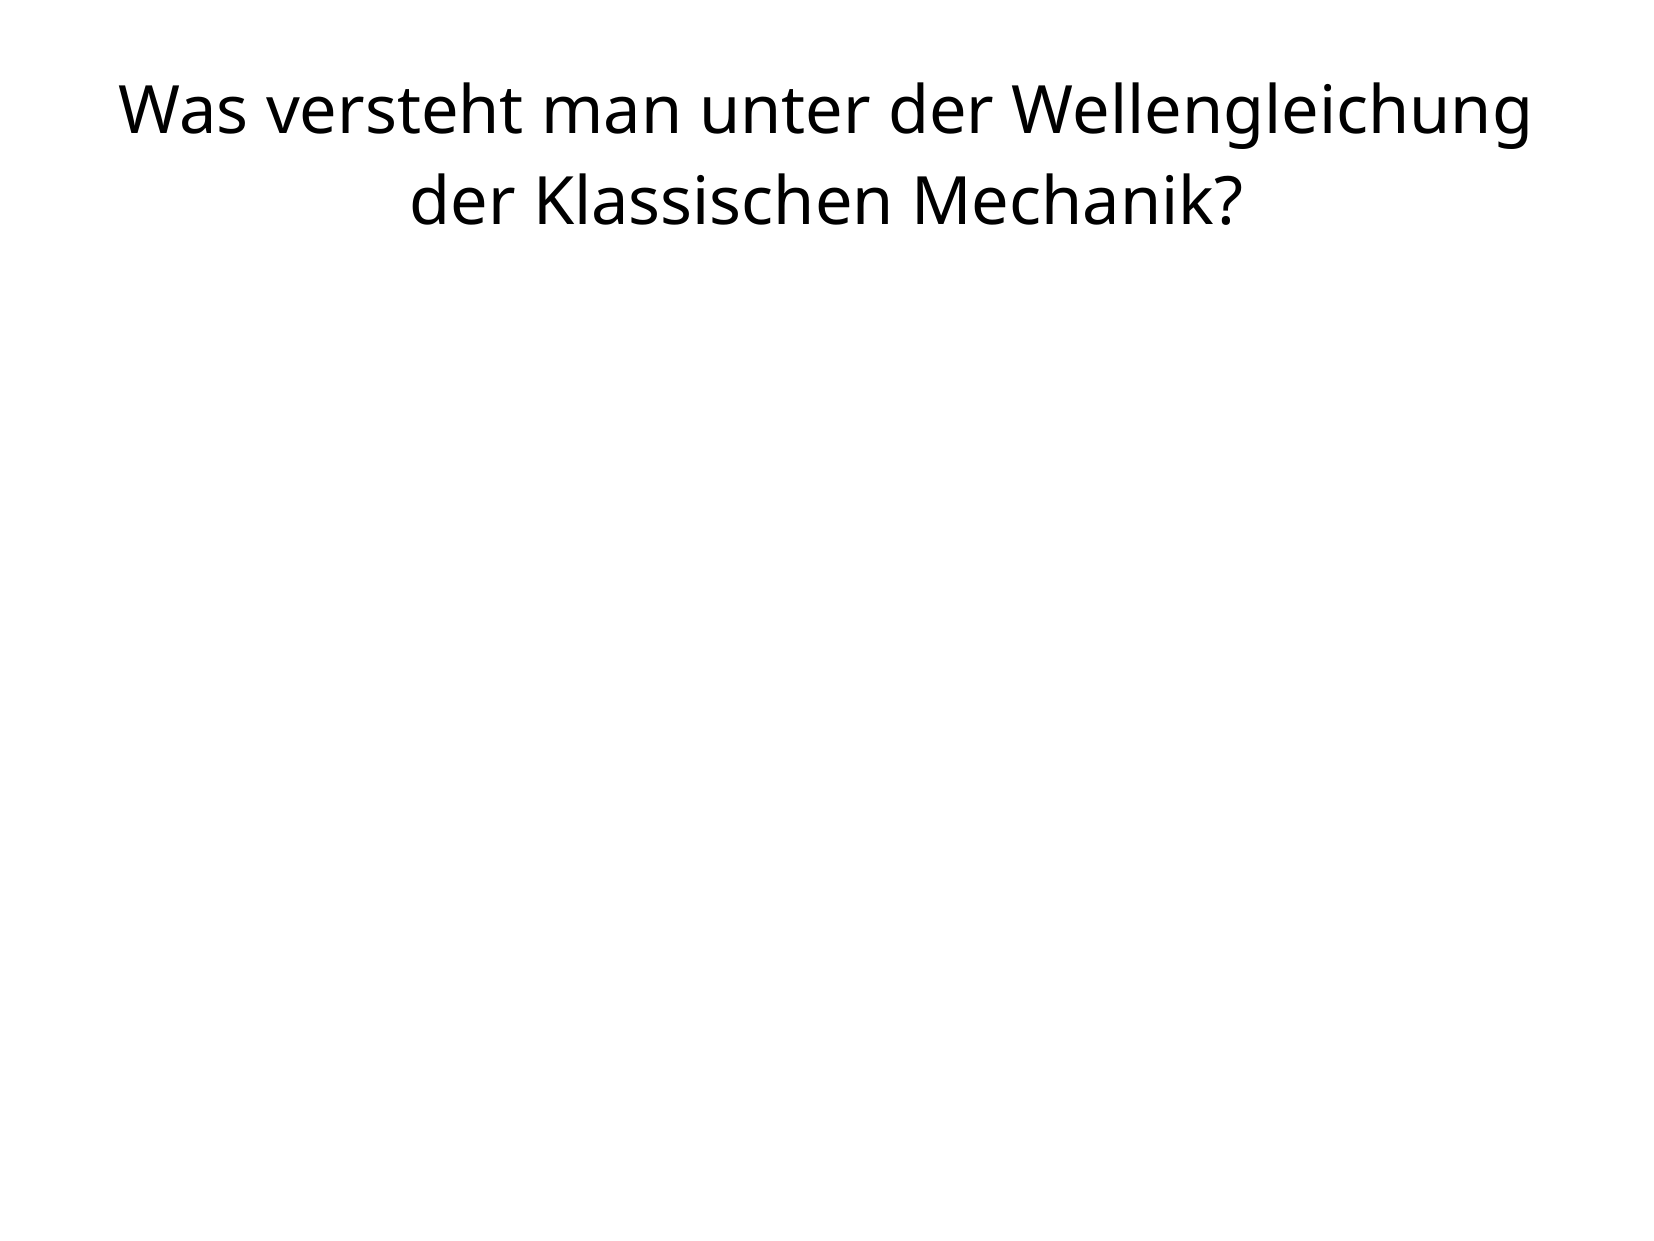

# Was versteht man unter der Wellengleichung der Klassischen Mechanik?